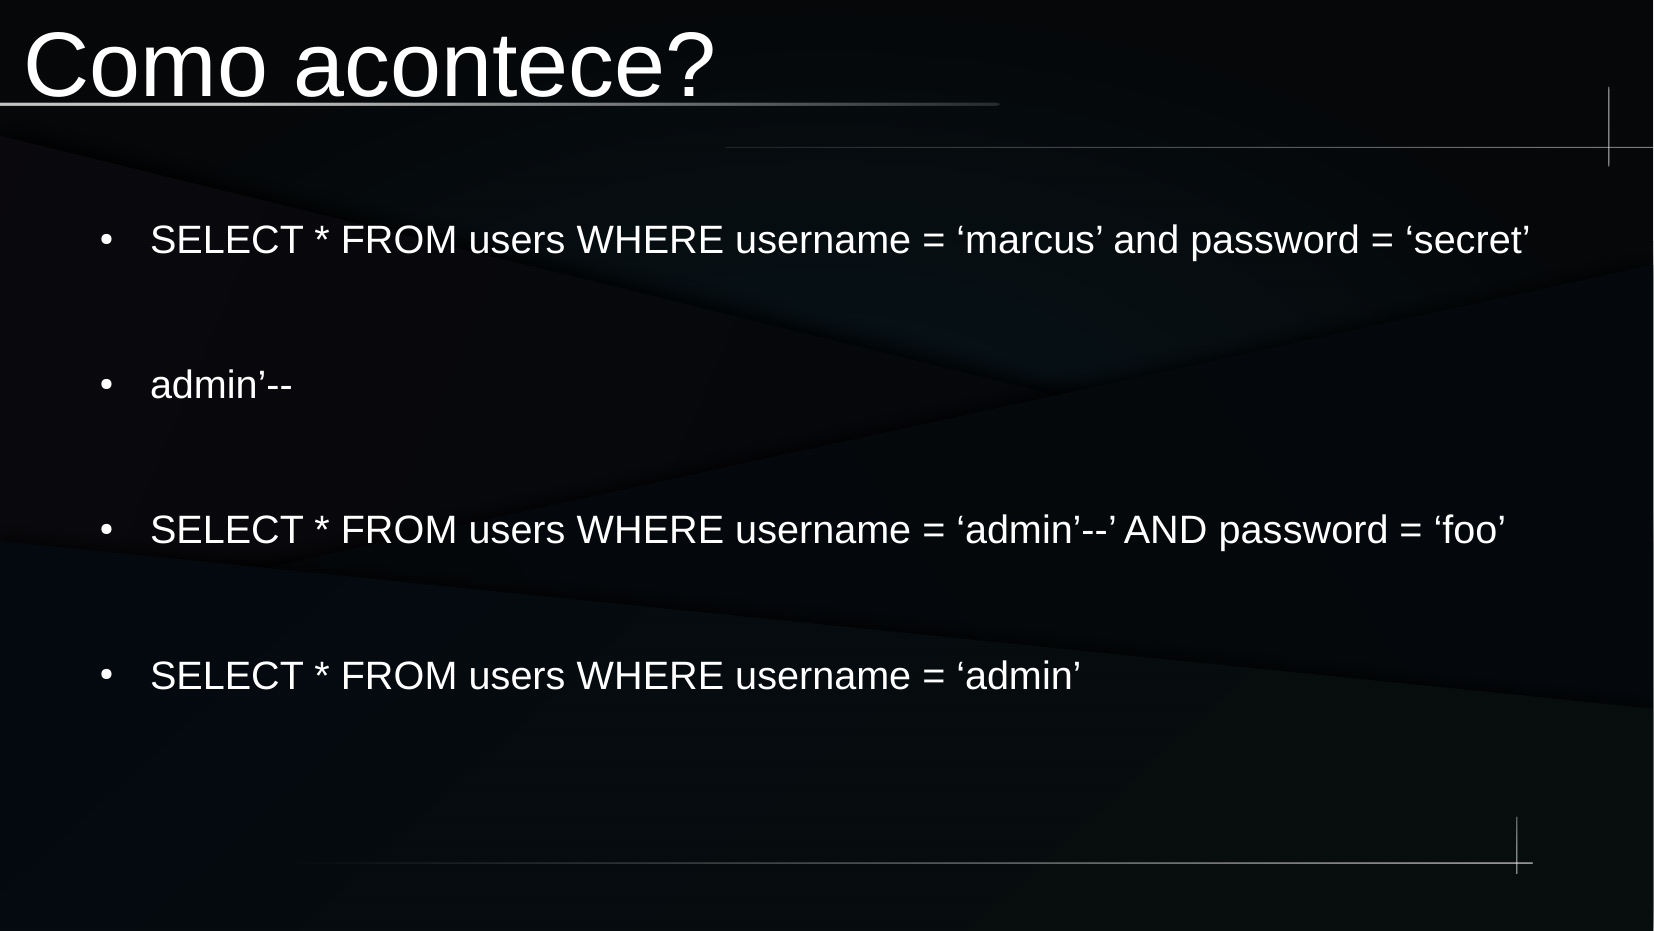

# Como acontece?
SELECT * FROM users WHERE username = ‘marcus’ and password = ‘secret’
admin’--
SELECT * FROM users WHERE username = ‘admin’--’ AND password = ‘foo’
SELECT * FROM users WHERE username = ‘admin’